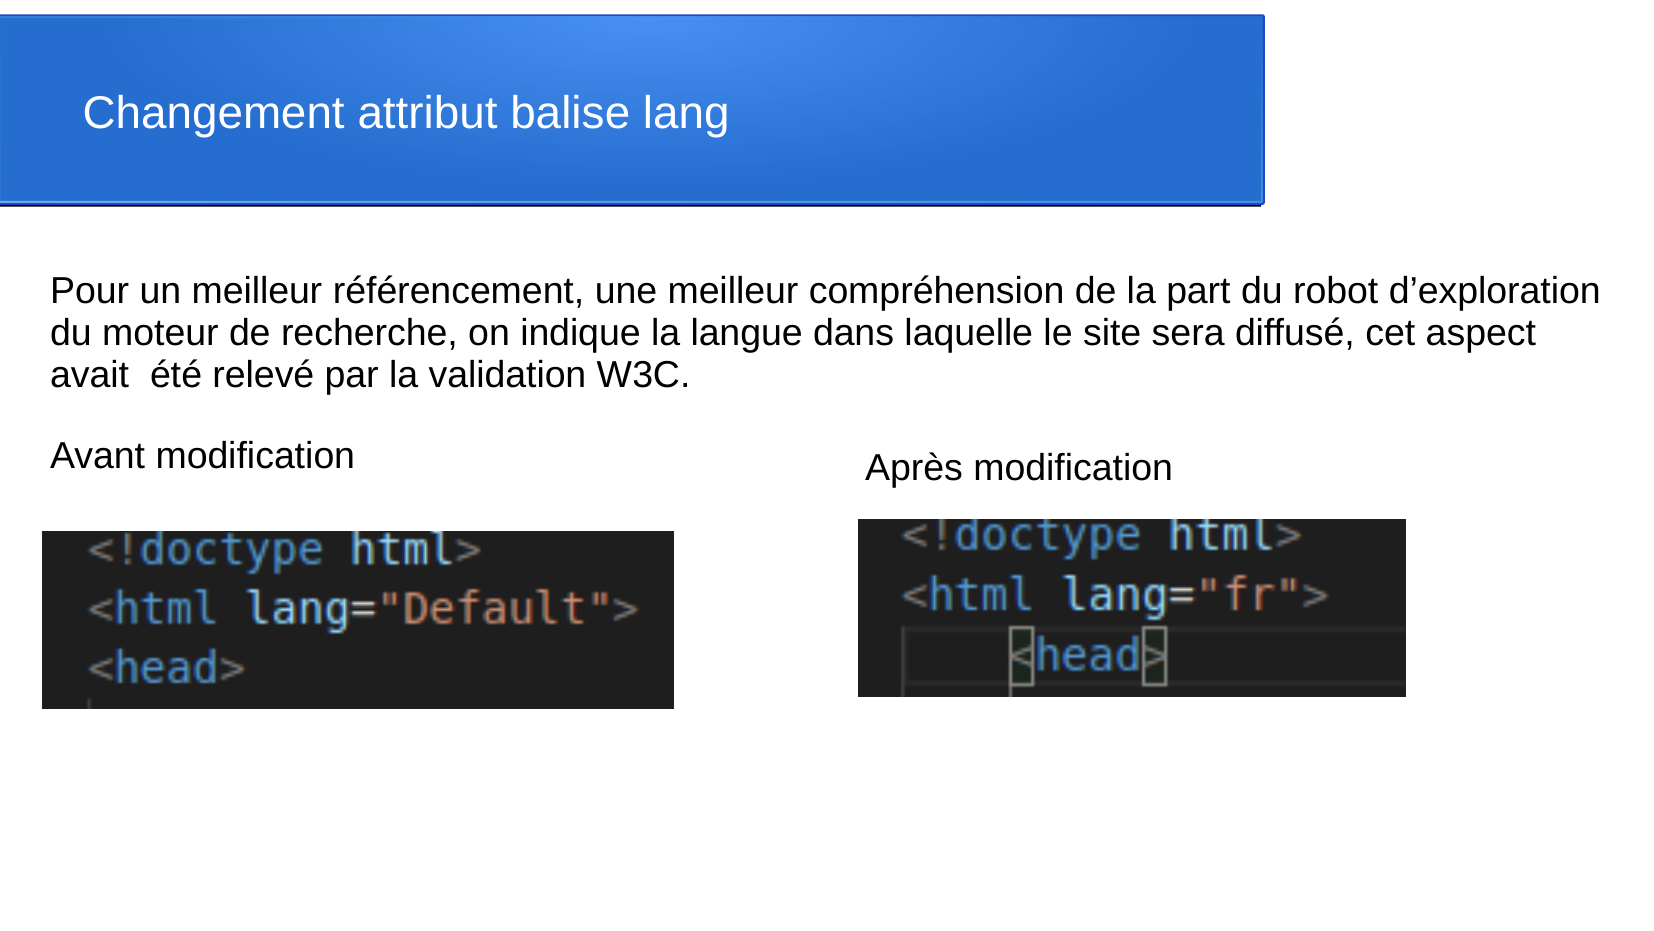

# Changement attribut balise lang
Pour un meilleur référencement, une meilleur compréhension de la part du robot d’exploration du moteur de recherche, on indique la langue dans laquelle le site sera diffusé, cet aspect avait été relevé par la validation W3C.
Avant modification
Après modification